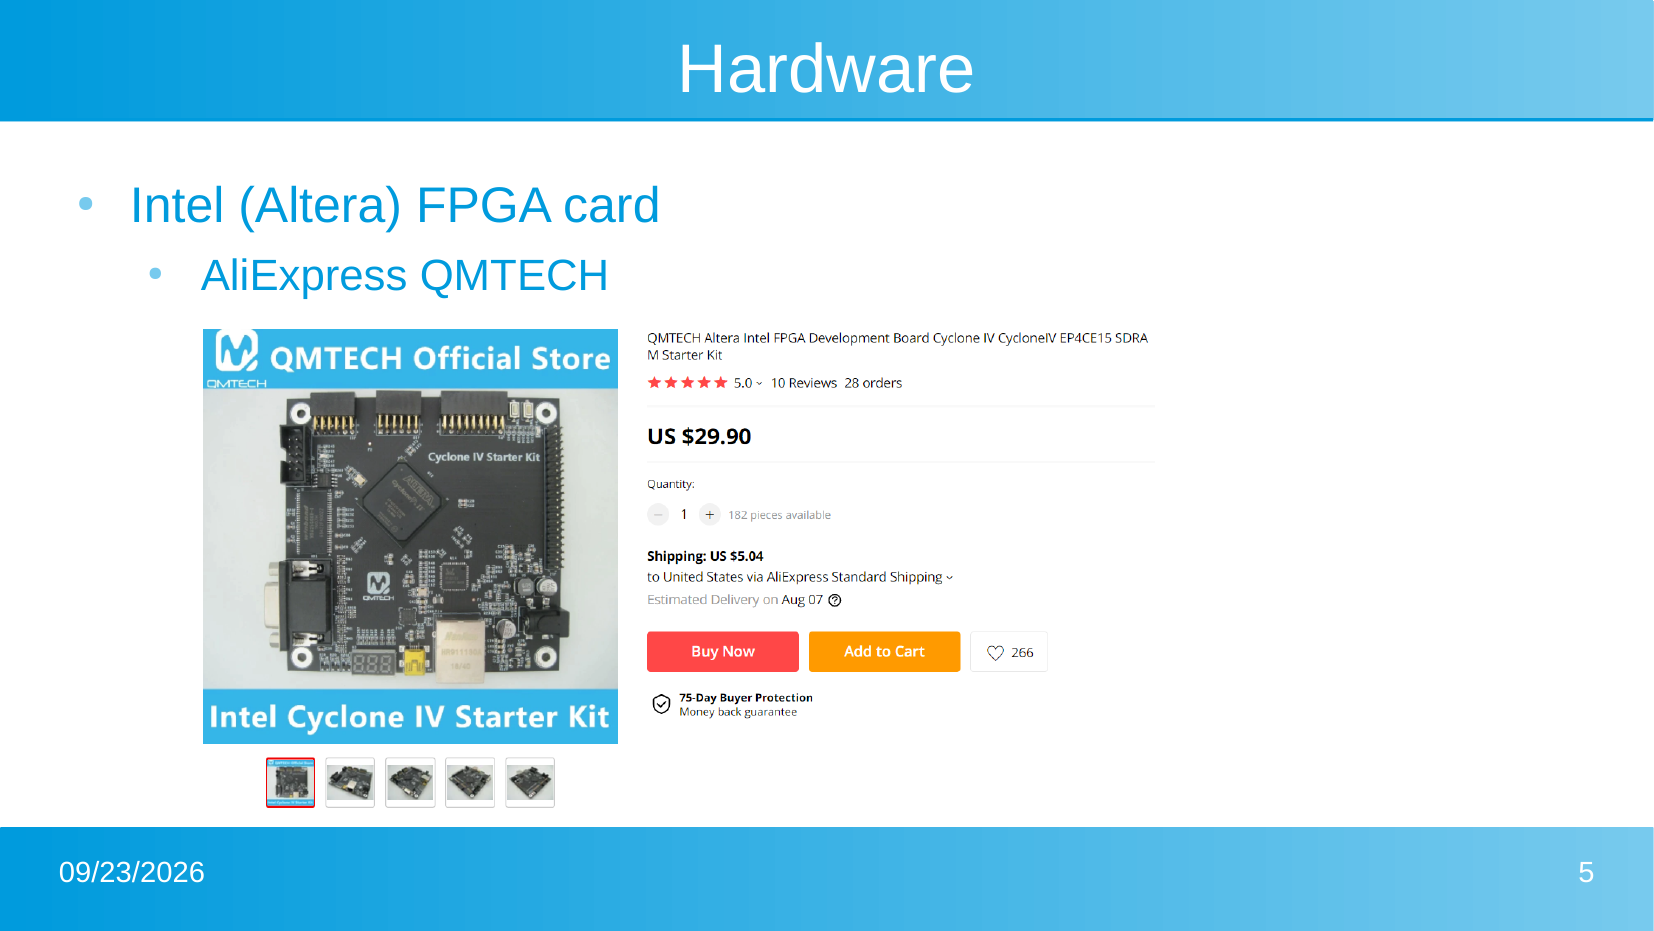

# Hardware
Intel (Altera) FPGA card
AliExpress QMTECH
5